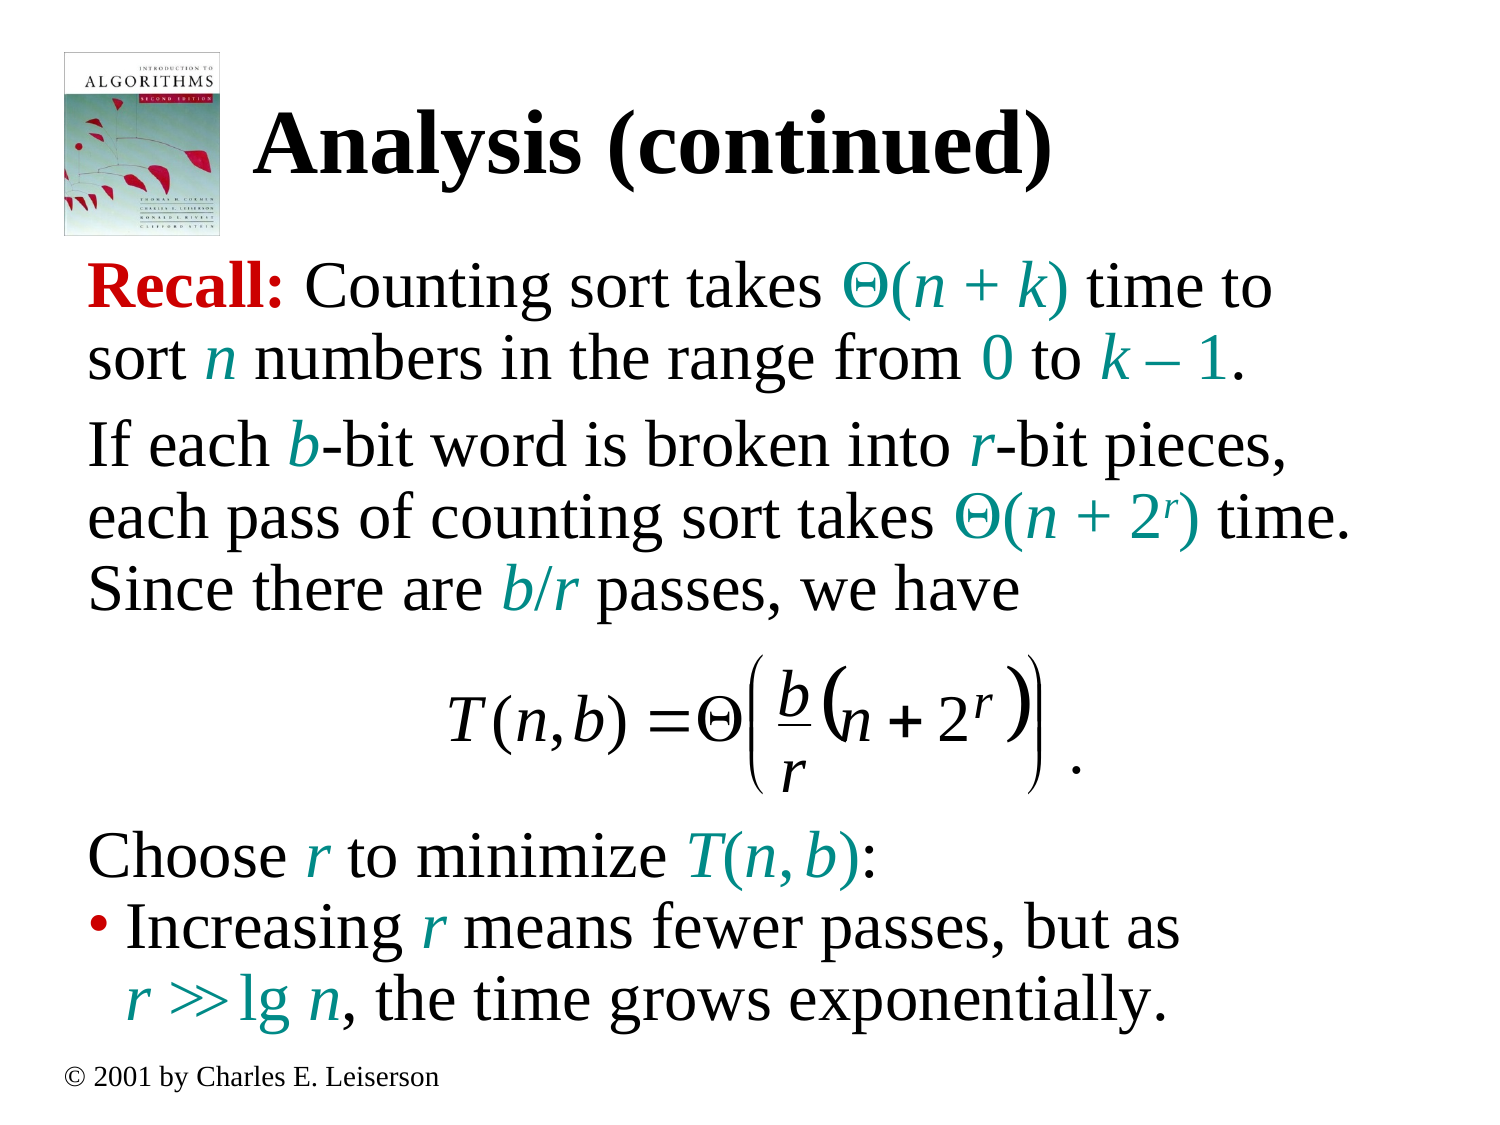

# Analysis (continued)
Recall: Counting sort takes (n + k) time to sort n numbers in the range from 0 to k – 1.
If each b-bit word is broken into r-bit pieces, each pass of counting sort takes (n + 2r) time. Since there are b/r passes, we have
.
Choose r to minimize T(n, b):
Increasing r means fewer passes, but as r > lg n, the time grows exponentially.
>